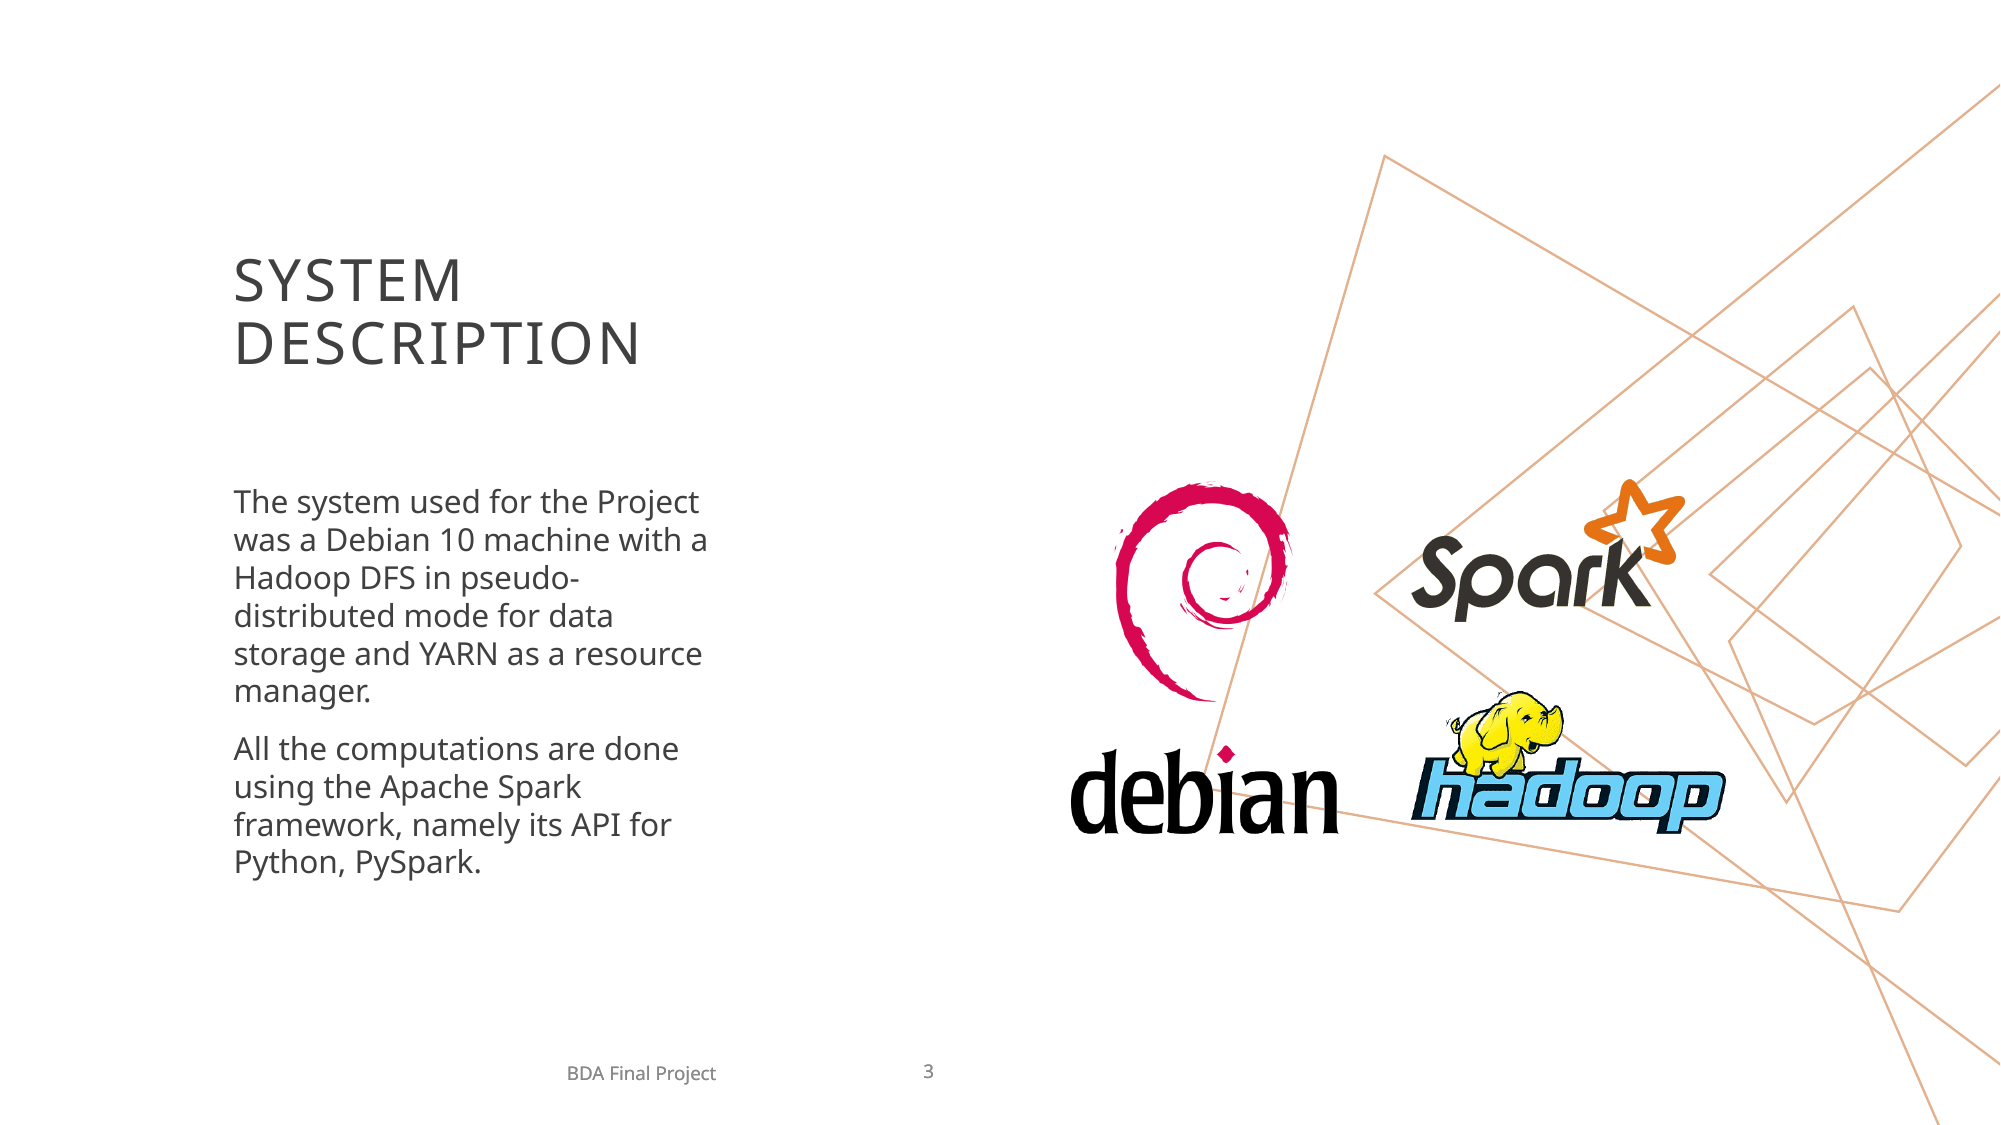

# System description
The system used for the Project was a Debian 10 machine with a Hadoop DFS in pseudo-distributed mode for data storage and YARN as a resource manager.
All the computations are done using the Apache Spark framework, namely its API for Python, PySpark.
BDA Final Project
BDA Final Project